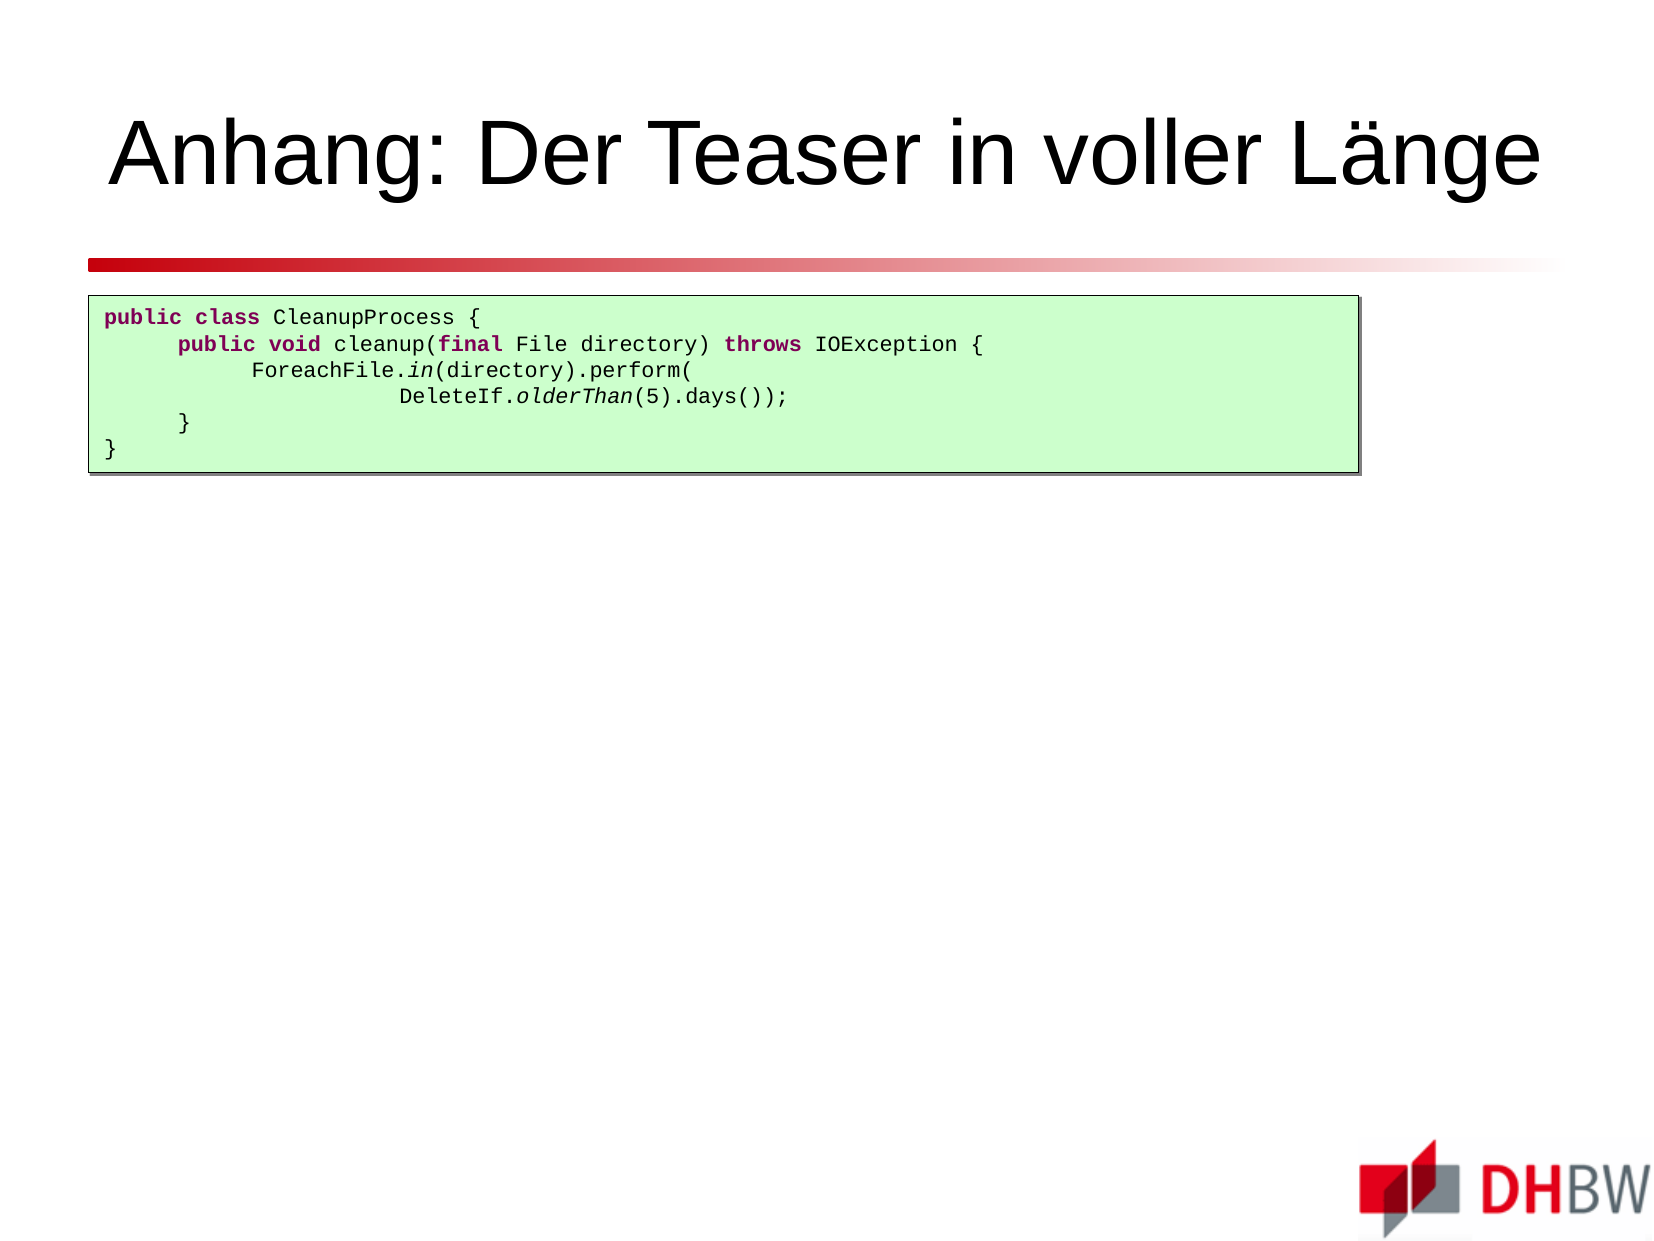

# Anhang: Der Teaser in voller Länge
public class CleanupProcess {
	public void cleanup(final File directory) throws IOException {
		ForeachFile.in(directory).perform(
				DeleteIf.olderThan(5).days());
	}
}